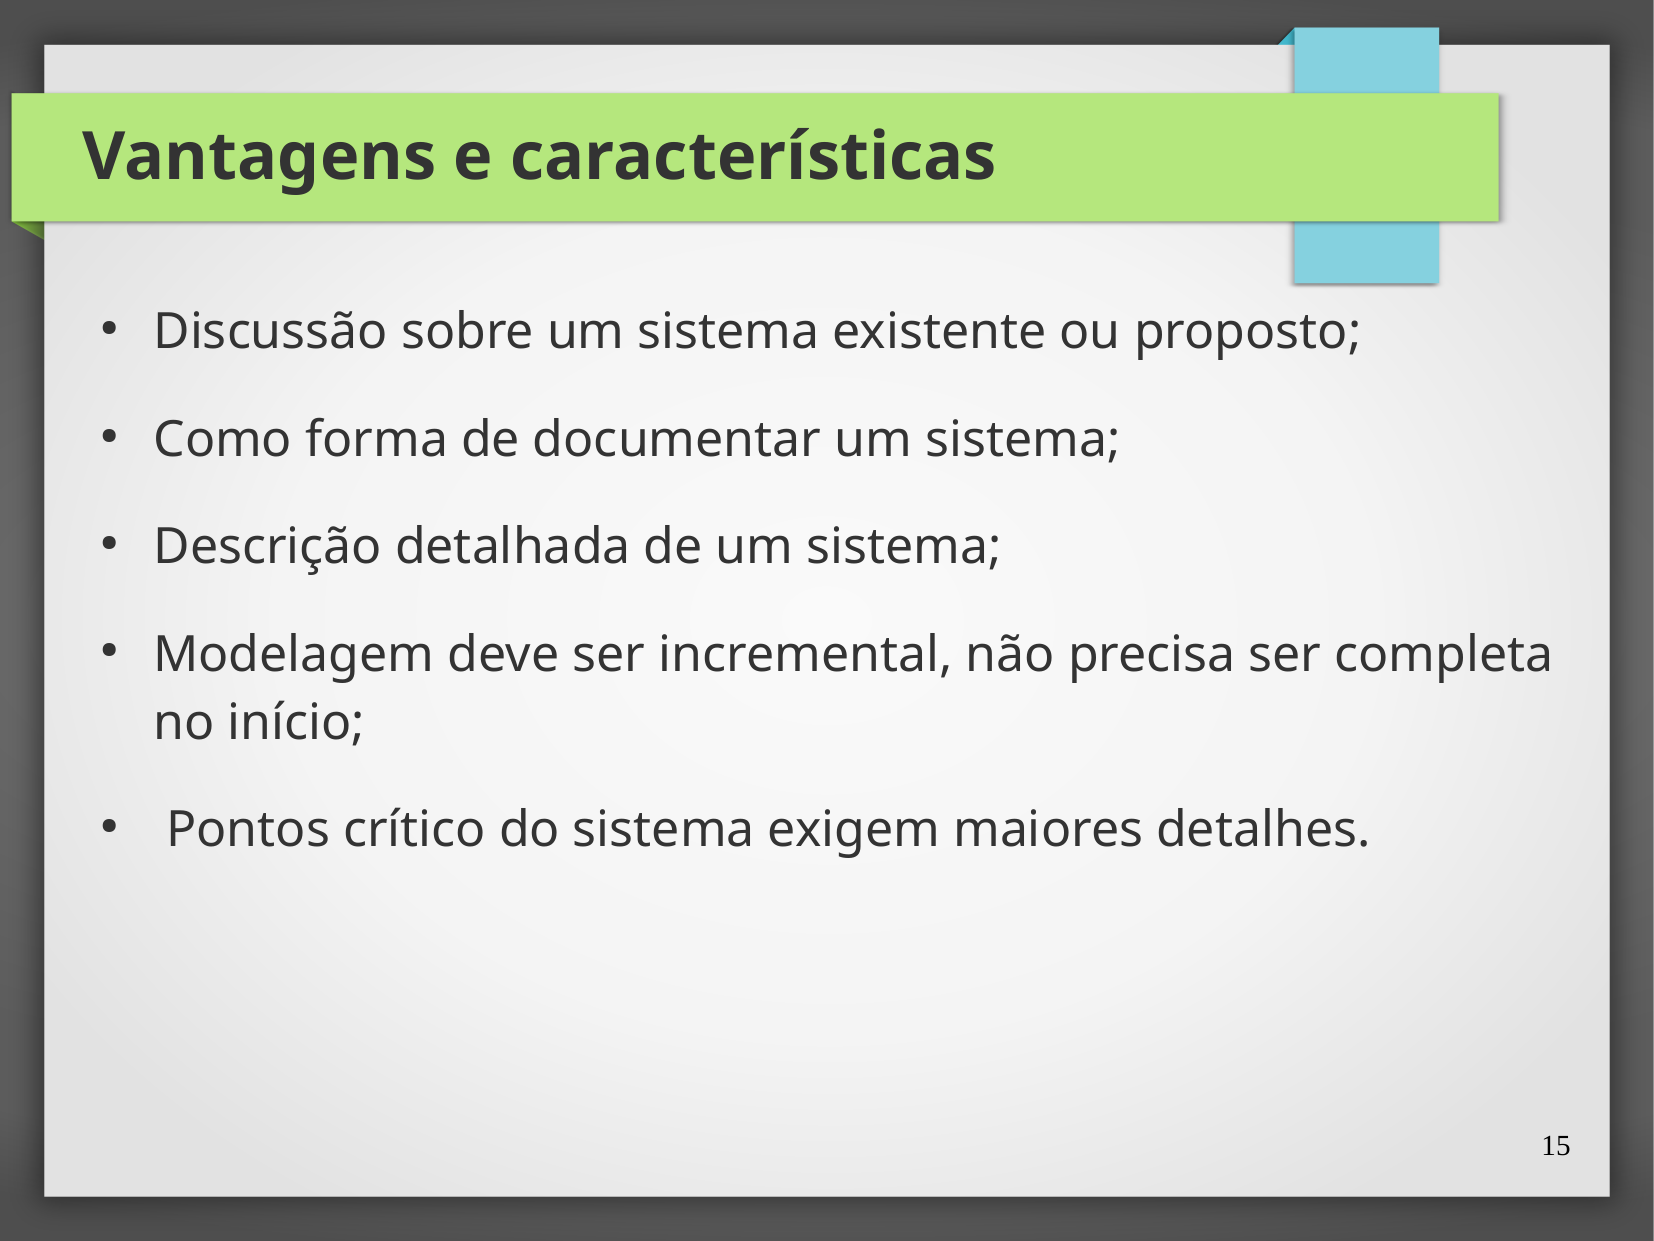

# Vantagens e características
Discussão sobre um sistema existente ou proposto;
Como forma de documentar um sistema;
Descrição detalhada de um sistema;
Modelagem deve ser incremental, não precisa ser completa no início;
 Pontos crítico do sistema exigem maiores detalhes.
15